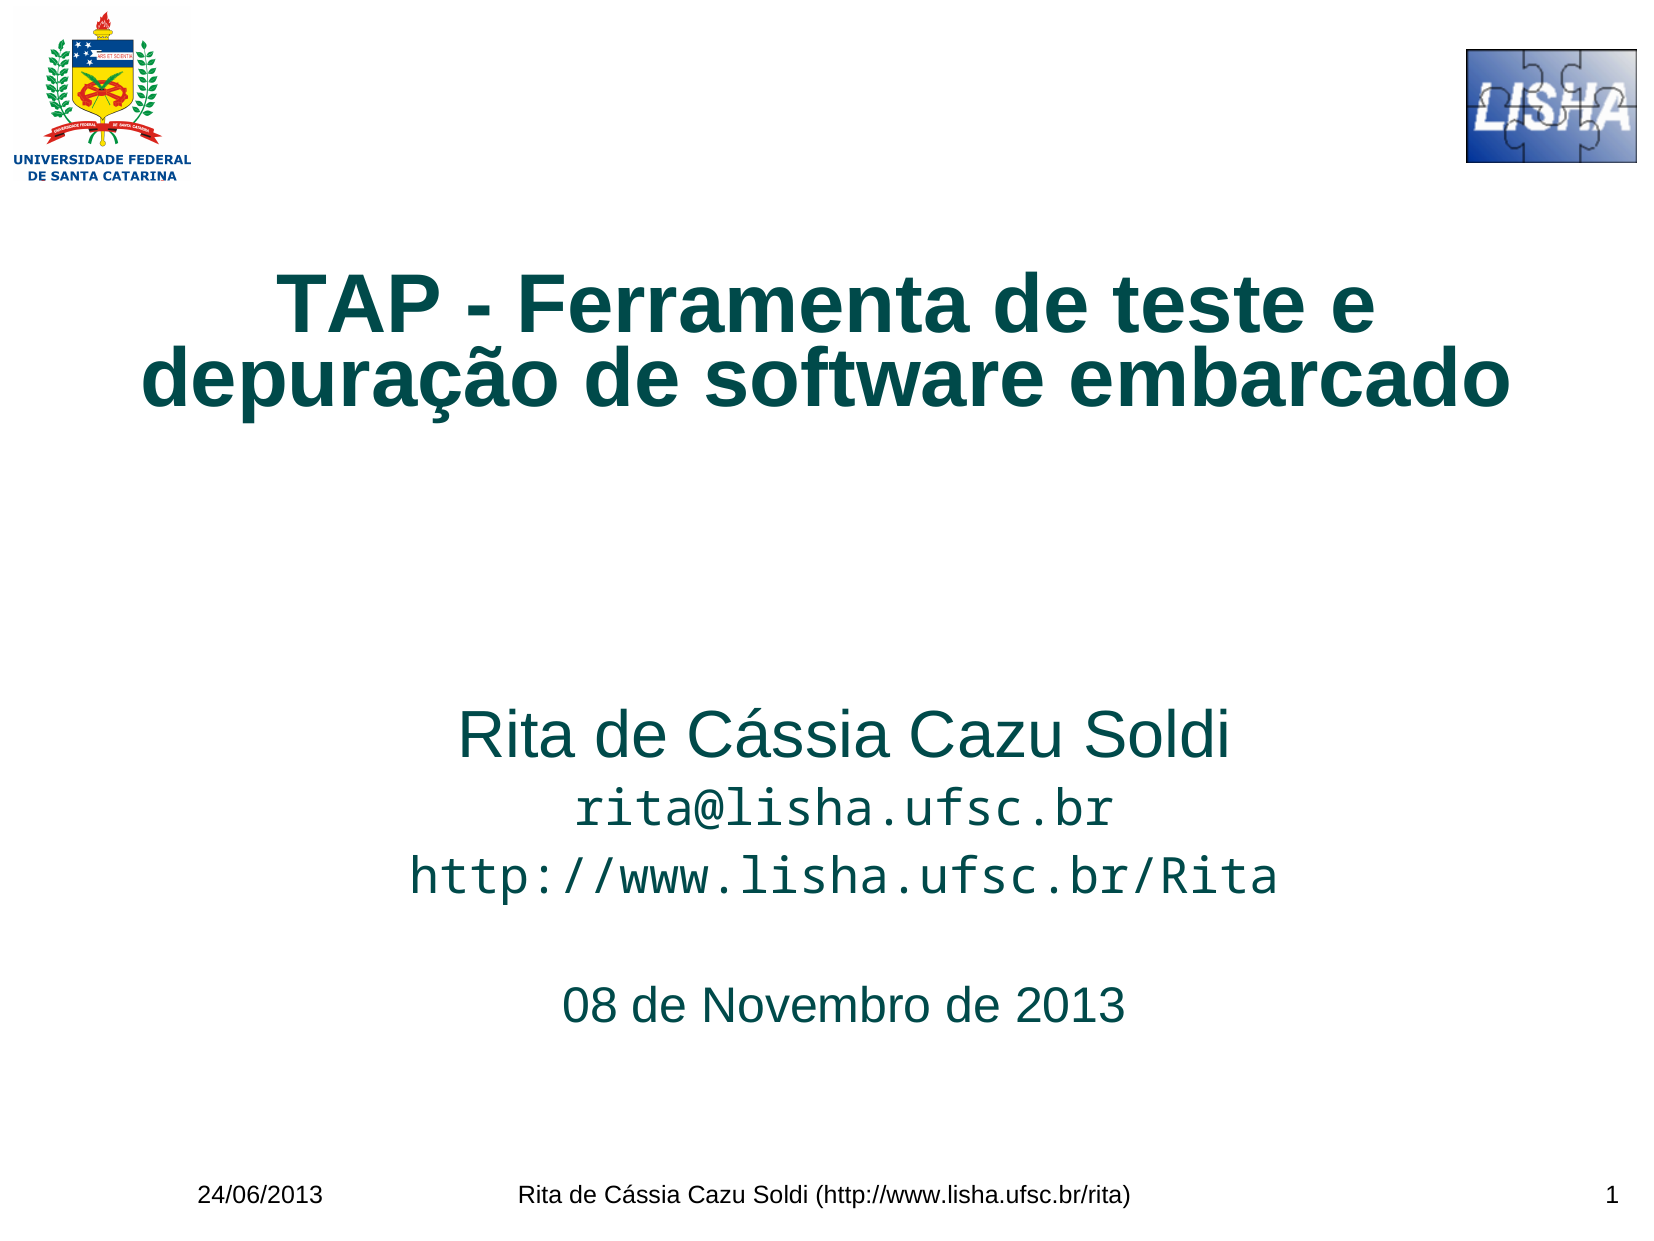

# TAP - Ferramenta de teste e depuração de software embarcado
Rita de Cássia Cazu Soldi
rita@lisha.ufsc.br
http://www.lisha.ufsc.br/Rita
08 de Novembro de 2013